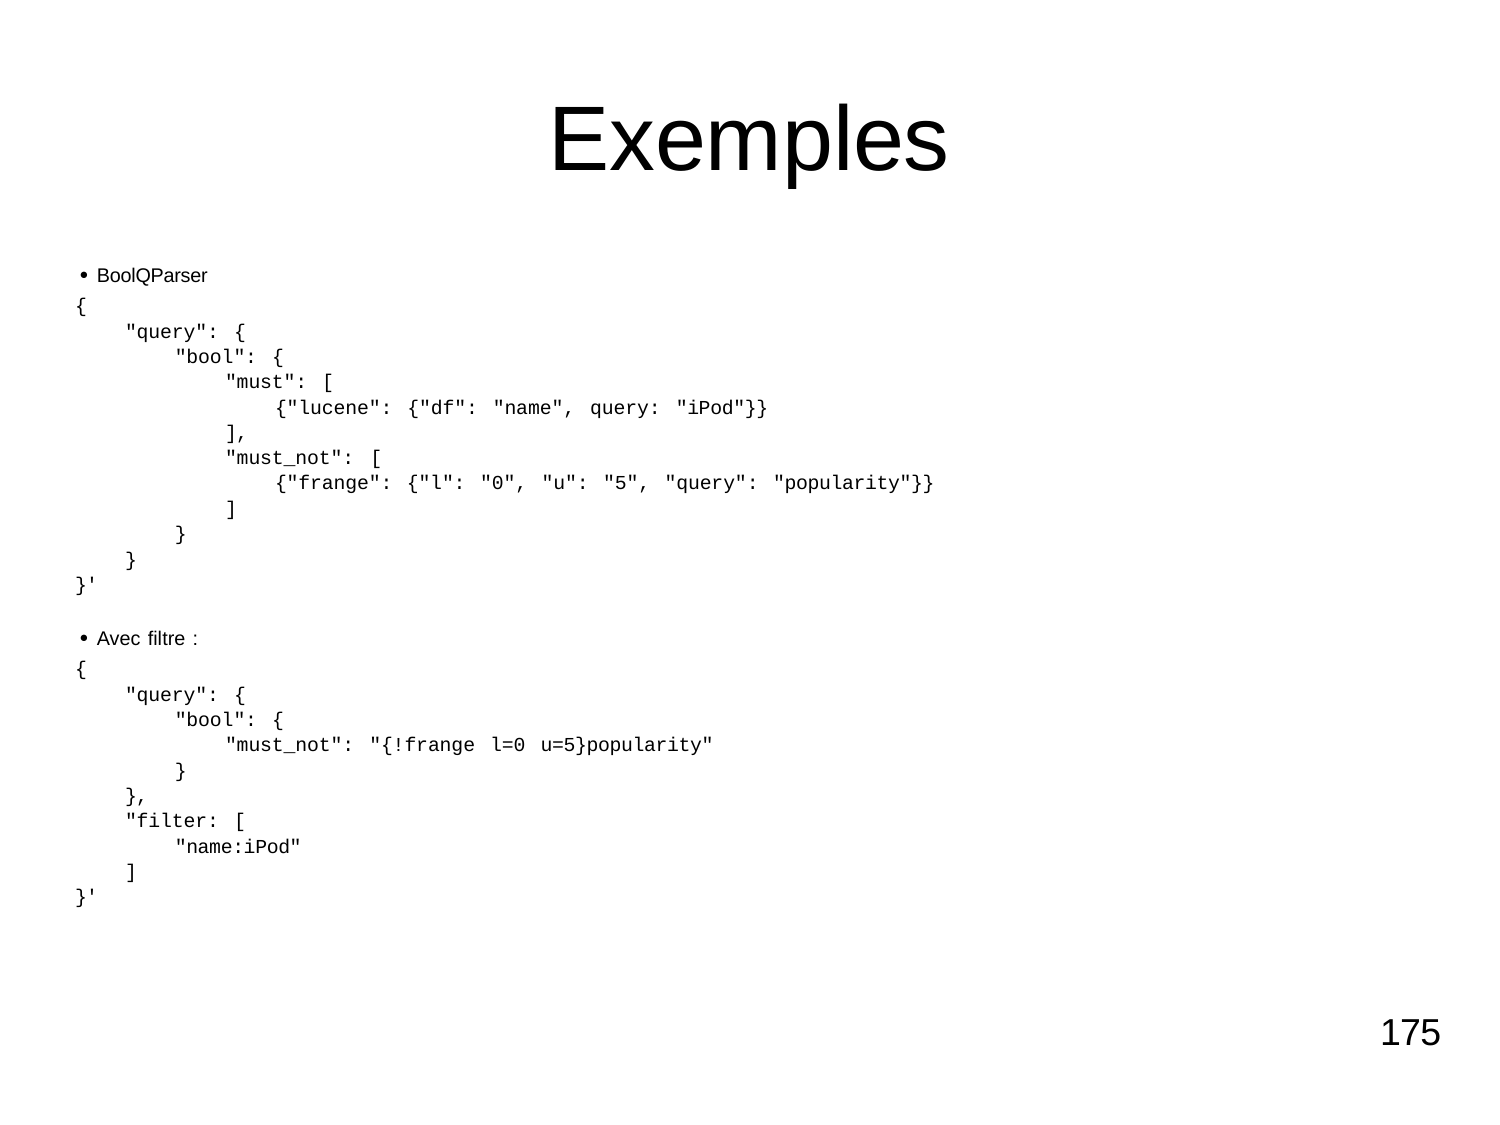

# Exemples
BoolQParser
{
"query": {
"bool": {
"must": [
{"lucene": {"df": "name", query: "iPod"}}
],
"must_not": [
{"frange": {"l": "0", "u": "5", "query": "popularity"}}
]
}
}
}'
Avec filtre :
{
"query": {
"bool": {
"must_not": "{!frange l=0 u=5}popularity"
}
},
"filter: [
"name:iPod"
]
}'
175